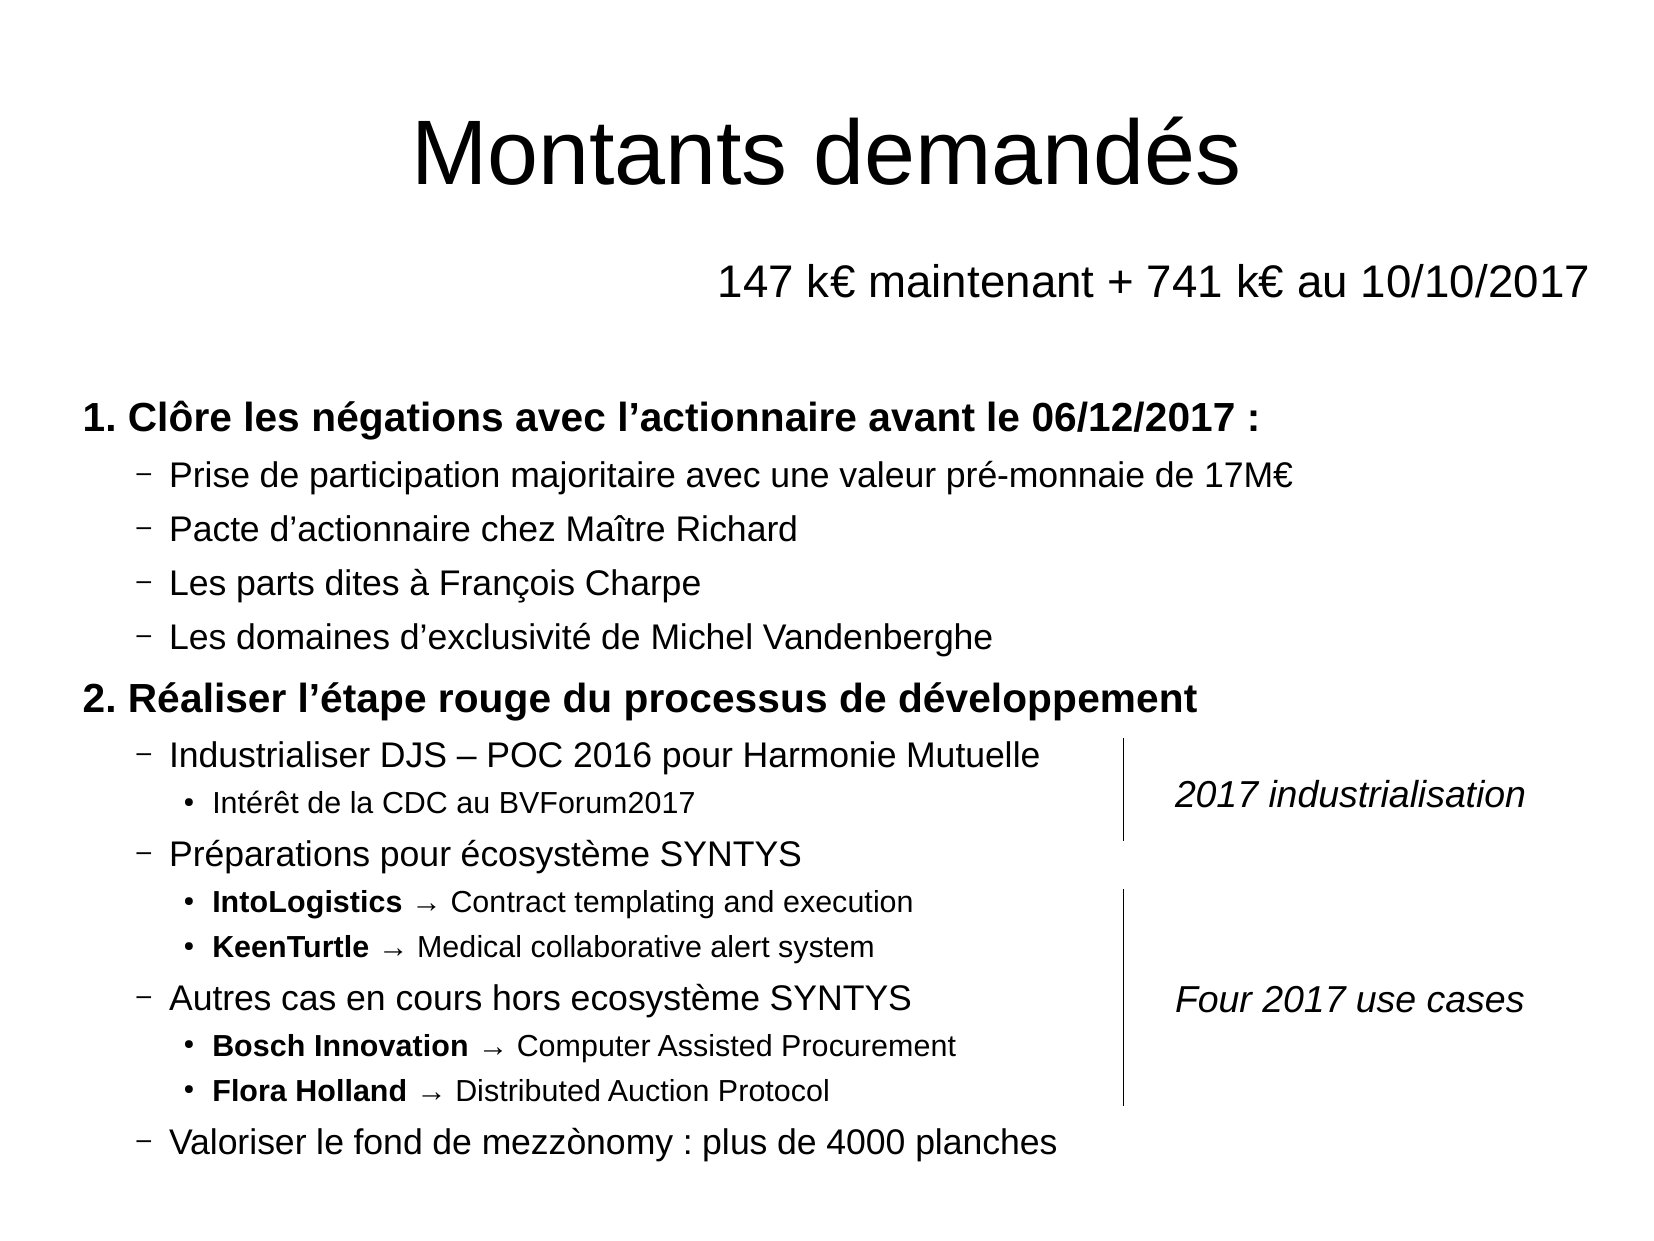

# Montants demandés
147 k€ maintenant + 741 k€ au 10/10/2017
1. Clôre les négations avec l’actionnaire avant le 06/12/2017 :
Prise de participation majoritaire avec une valeur pré-monnaie de 17M€
Pacte d’actionnaire chez Maître Richard
Les parts dites à François Charpe
Les domaines d’exclusivité de Michel Vandenberghe
2. Réaliser l’étape rouge du processus de développement
Industrialiser DJS – POC 2016 pour Harmonie Mutuelle
Intérêt de la CDC au BVForum2017
Préparations pour écosystème SYNTYS
IntoLogistics → Contract templating and execution
KeenTurtle → Medical collaborative alert system
Autres cas en cours hors ecosystème SYNTYS
Bosch Innovation → Computer Assisted Procurement
Flora Holland → Distributed Auction Protocol
Valoriser le fond de mezzònomy : plus de 4000 planches
2017 industrialisation
Four 2017 use cases